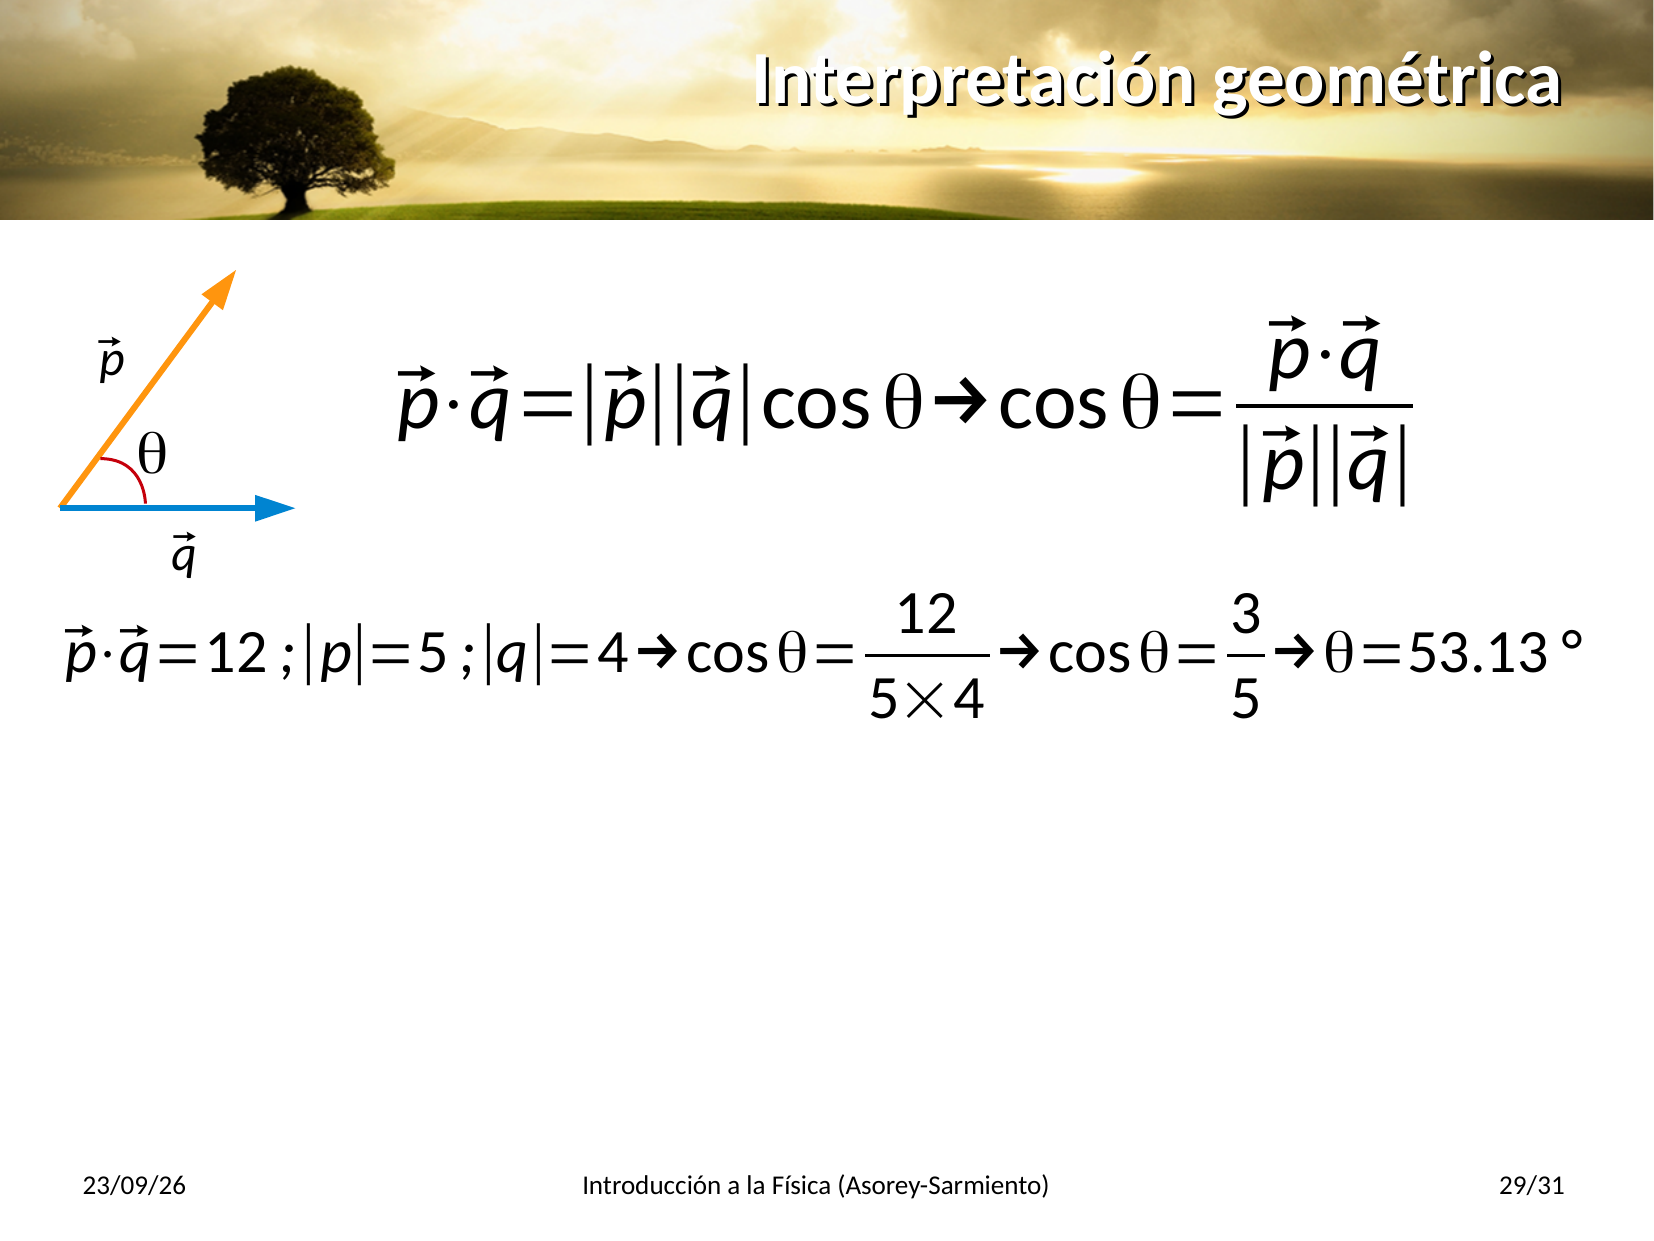

# Interpretación geométrica
Introducción a la Física (Asorey-Sarmiento)
29